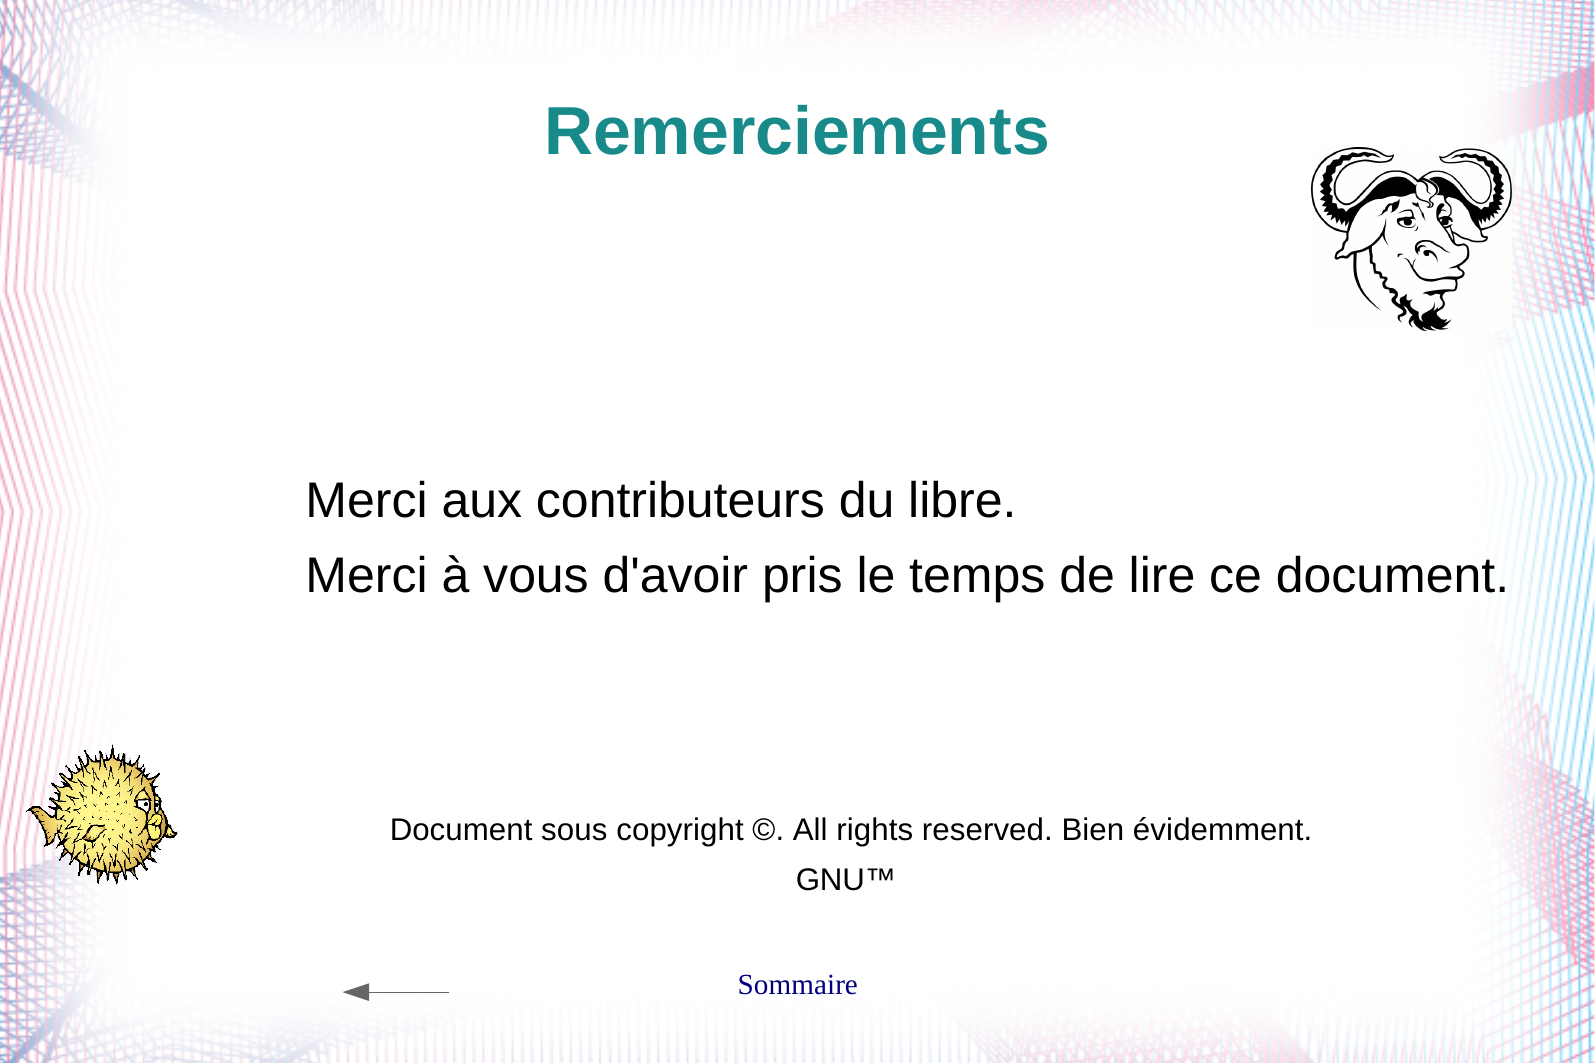

# Remerciements
Merci aux contributeurs du libre.
Merci à vous d'avoir pris le temps de lire ce document.
Document sous copyright ©. All rights reserved. Bien évidemment.
GNU™